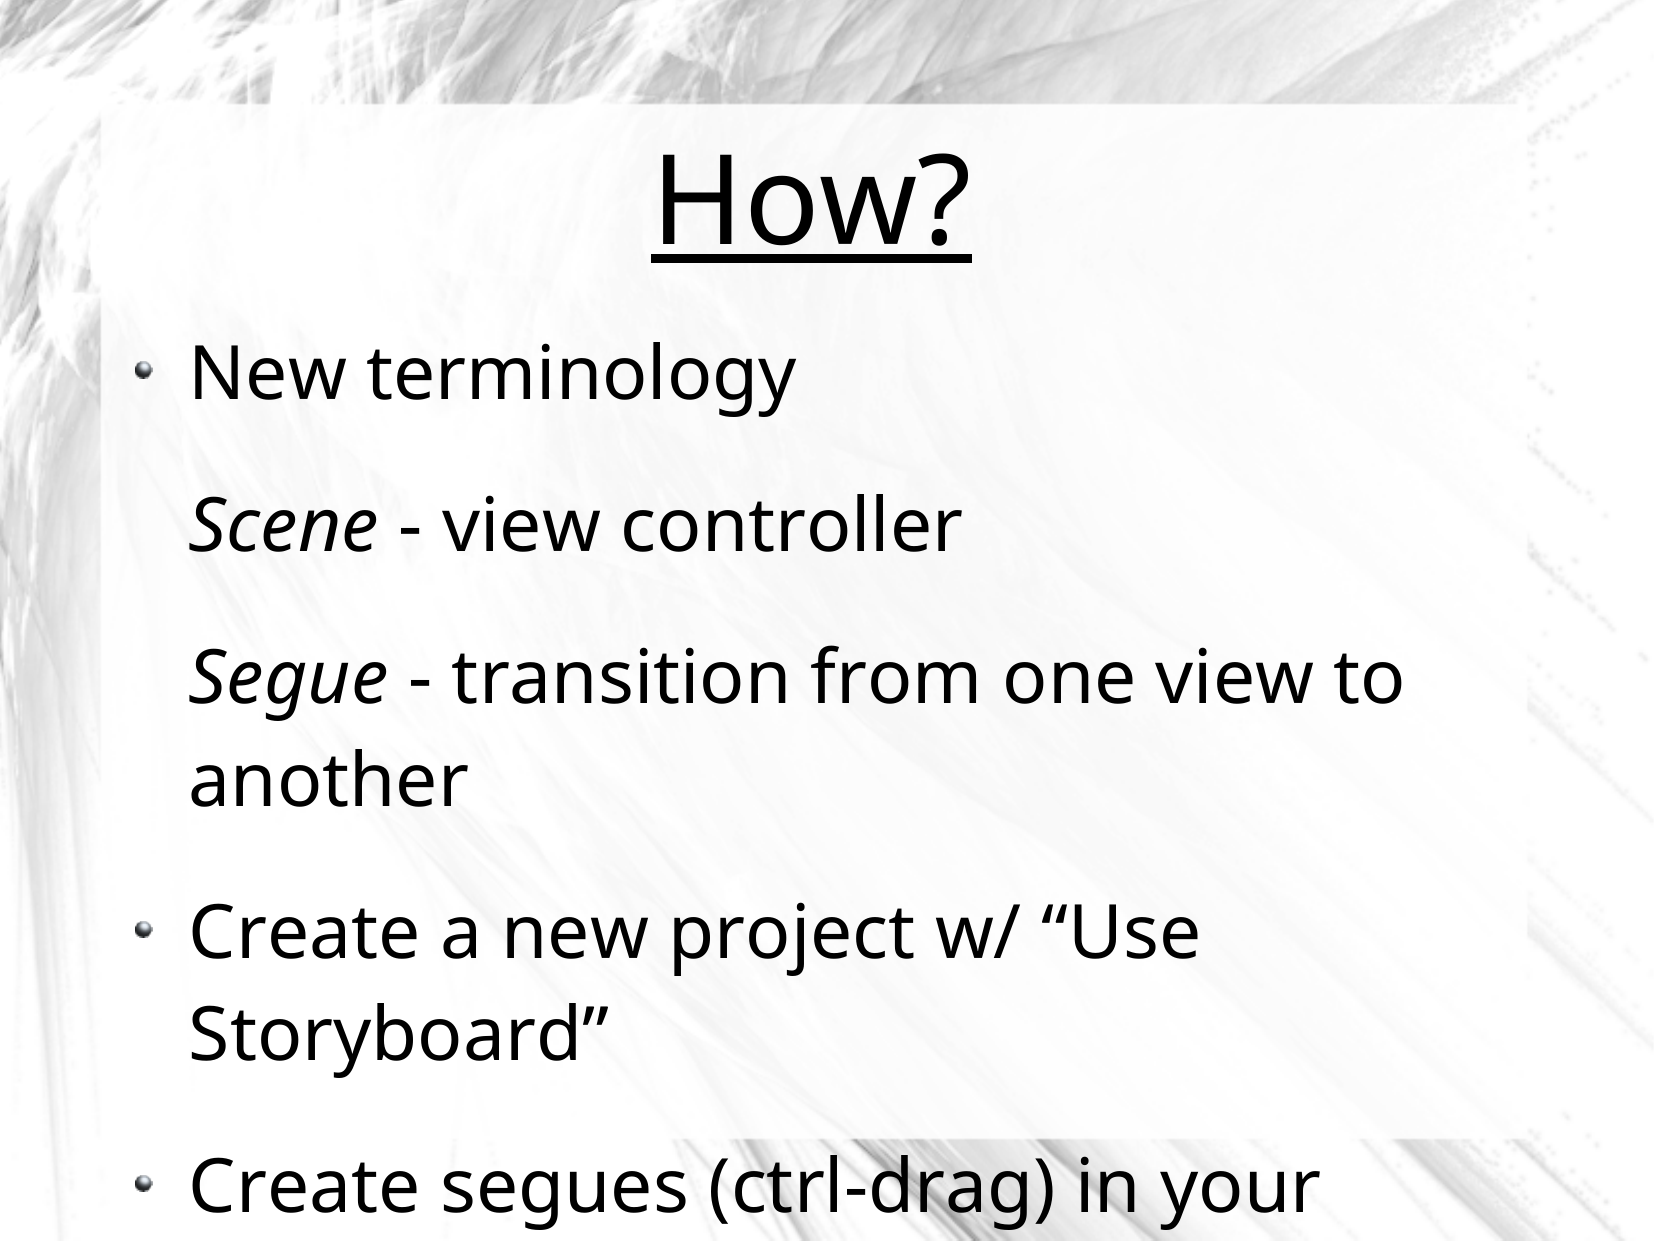

# How?
New terminology
Scene - view controller
Segue - transition from one view to another
Create a new project w/ “Use Storyboard”
Create segues (ctrl-drag) in your Storyboard